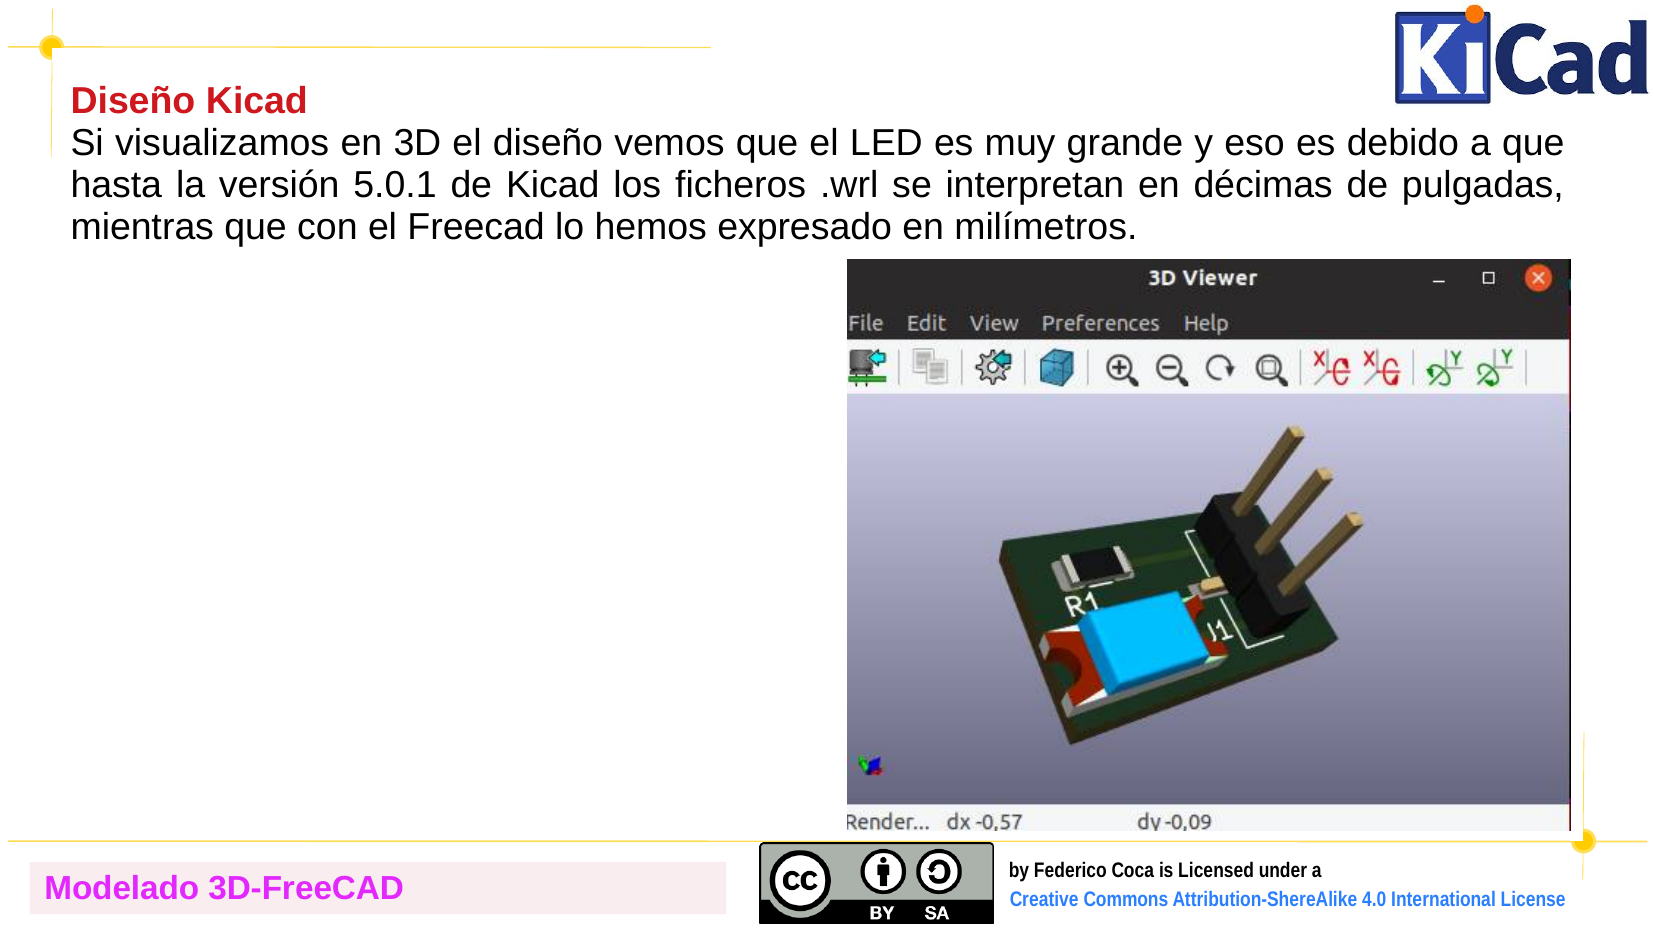

Diseño Kicad
Si visualizamos en 3D el diseño vemos que el LED es muy grande y eso es debido a que hasta la versión 5.0.1 de Kicad los ficheros .wrl se interpretan en décimas de pulgadas, mientras que con el Freecad lo hemos expresado en milímetros.
Modelado 3D-FreeCAD